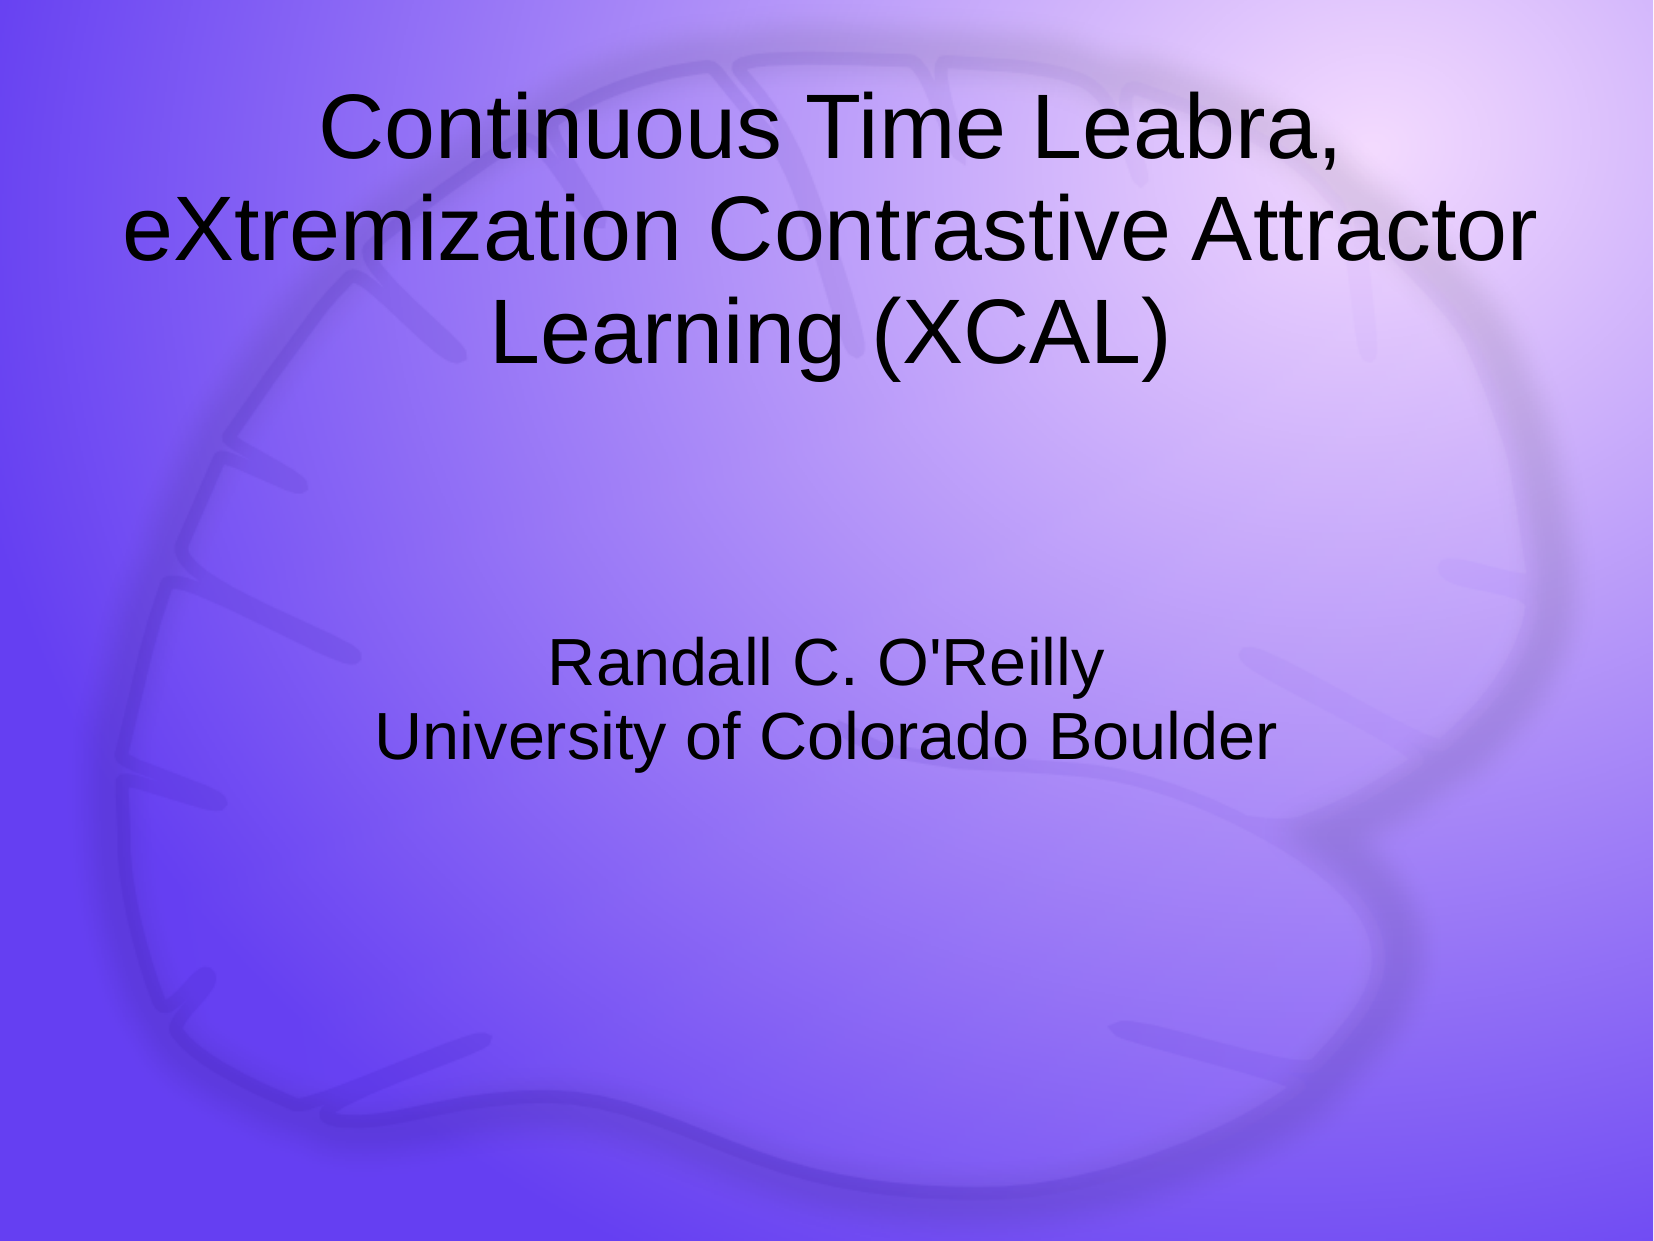

# Continuous Time Leabra, eXtremization Contrastive Attractor Learning (XCAL)
Randall C. O'Reilly
University of Colorado Boulder